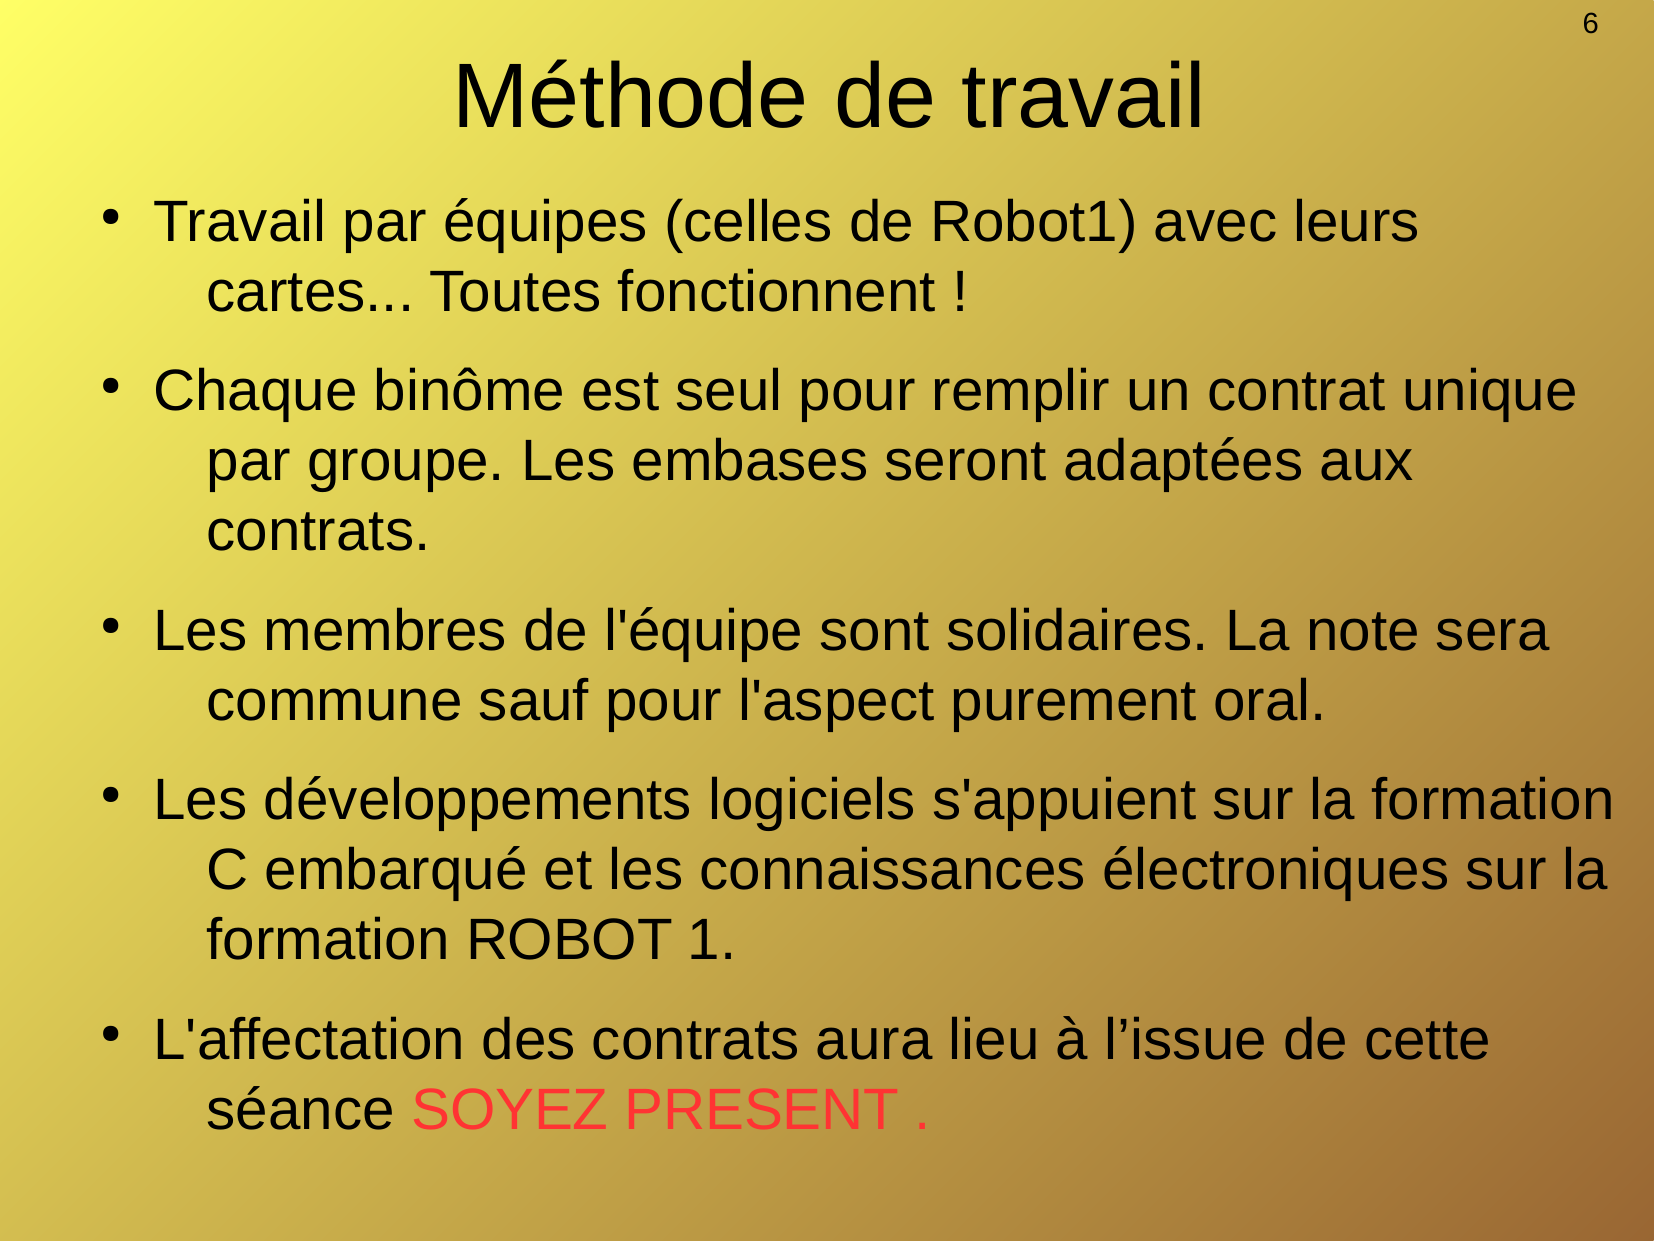

# Méthode de travail
Travail par équipes (celles de Robot1) avec leurs cartes... Toutes fonctionnent !
Chaque binôme est seul pour remplir un contrat unique par groupe. Les embases seront adaptées aux contrats.
Les membres de l'équipe sont solidaires. La note sera commune sauf pour l'aspect purement oral.
Les développements logiciels s'appuient sur la formation C embarqué et les connaissances électroniques sur la formation ROBOT 1.
L'affectation des contrats aura lieu à l’issue de cette séance SOYEZ PRESENT .